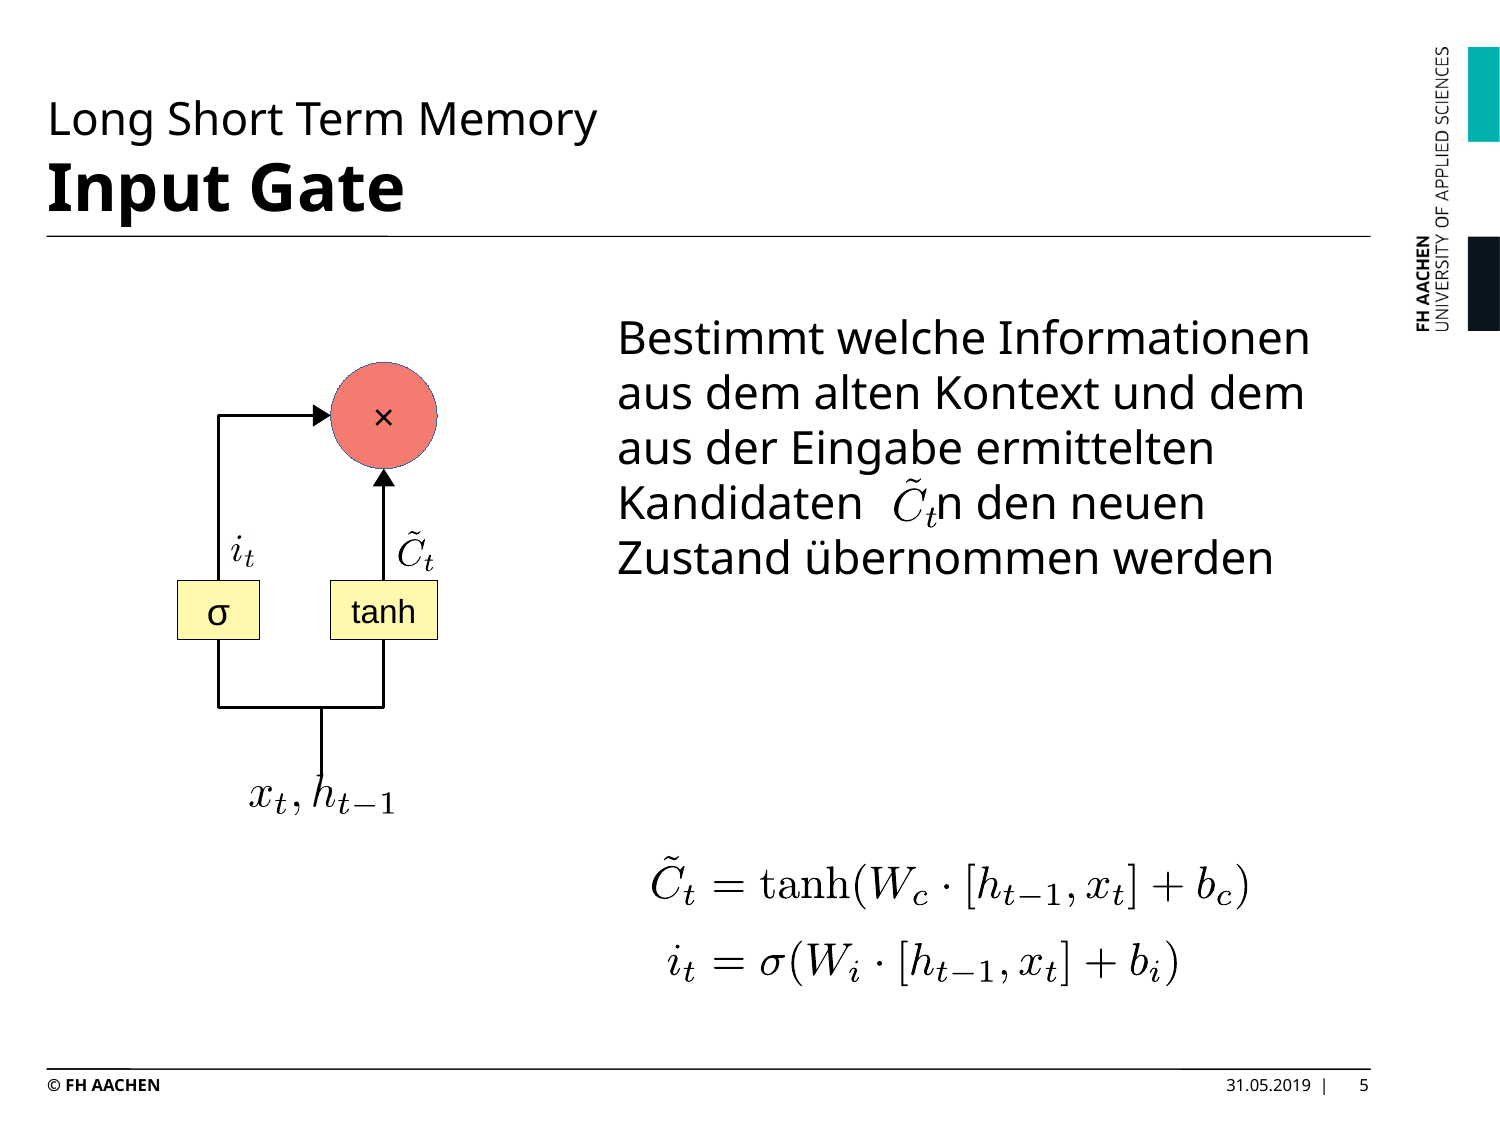

# Long Short Term Memory Input Gate
Bestimmt welche Informationen aus dem alten Kontext und dem aus der Eingabe ermittelten Kandidaten in den neuen Zustand übernommen werden
×
σ
tanh
31.05.2019
5